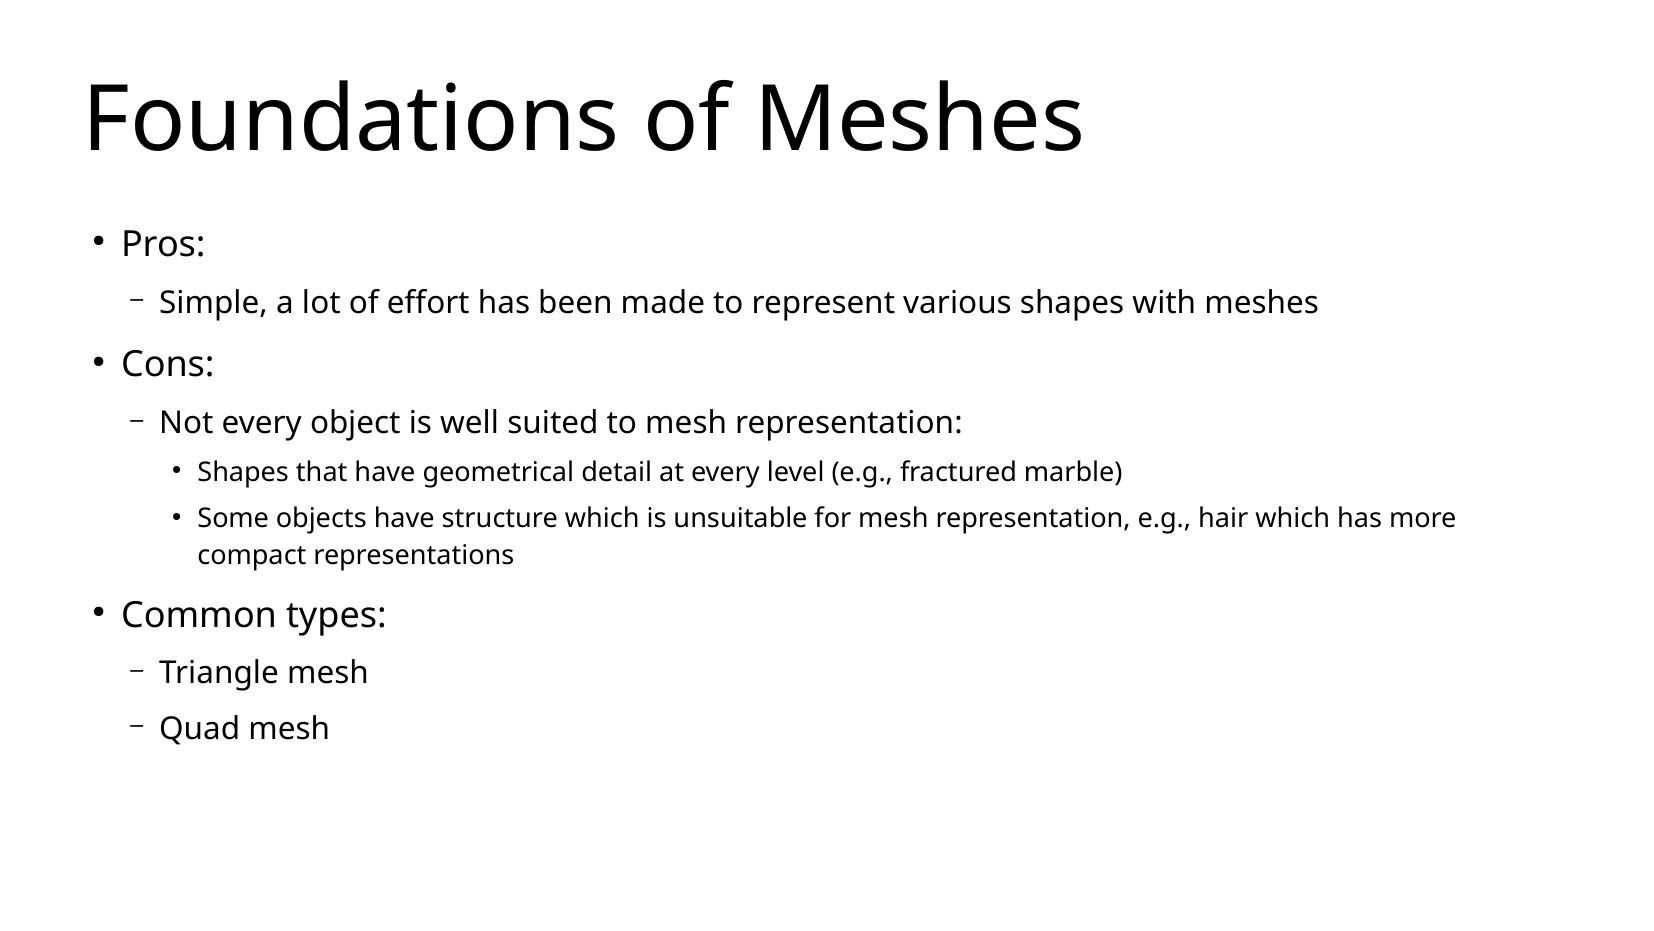

# Foundations of Meshes
Pros:
Simple, a lot of effort has been made to represent various shapes with meshes
Cons:
Not every object is well suited to mesh representation:
Shapes that have geometrical detail at every level (e.g., fractured marble)
Some objects have structure which is unsuitable for mesh representation, e.g., hair which has more compact representations
Common types:
Triangle mesh
Quad mesh